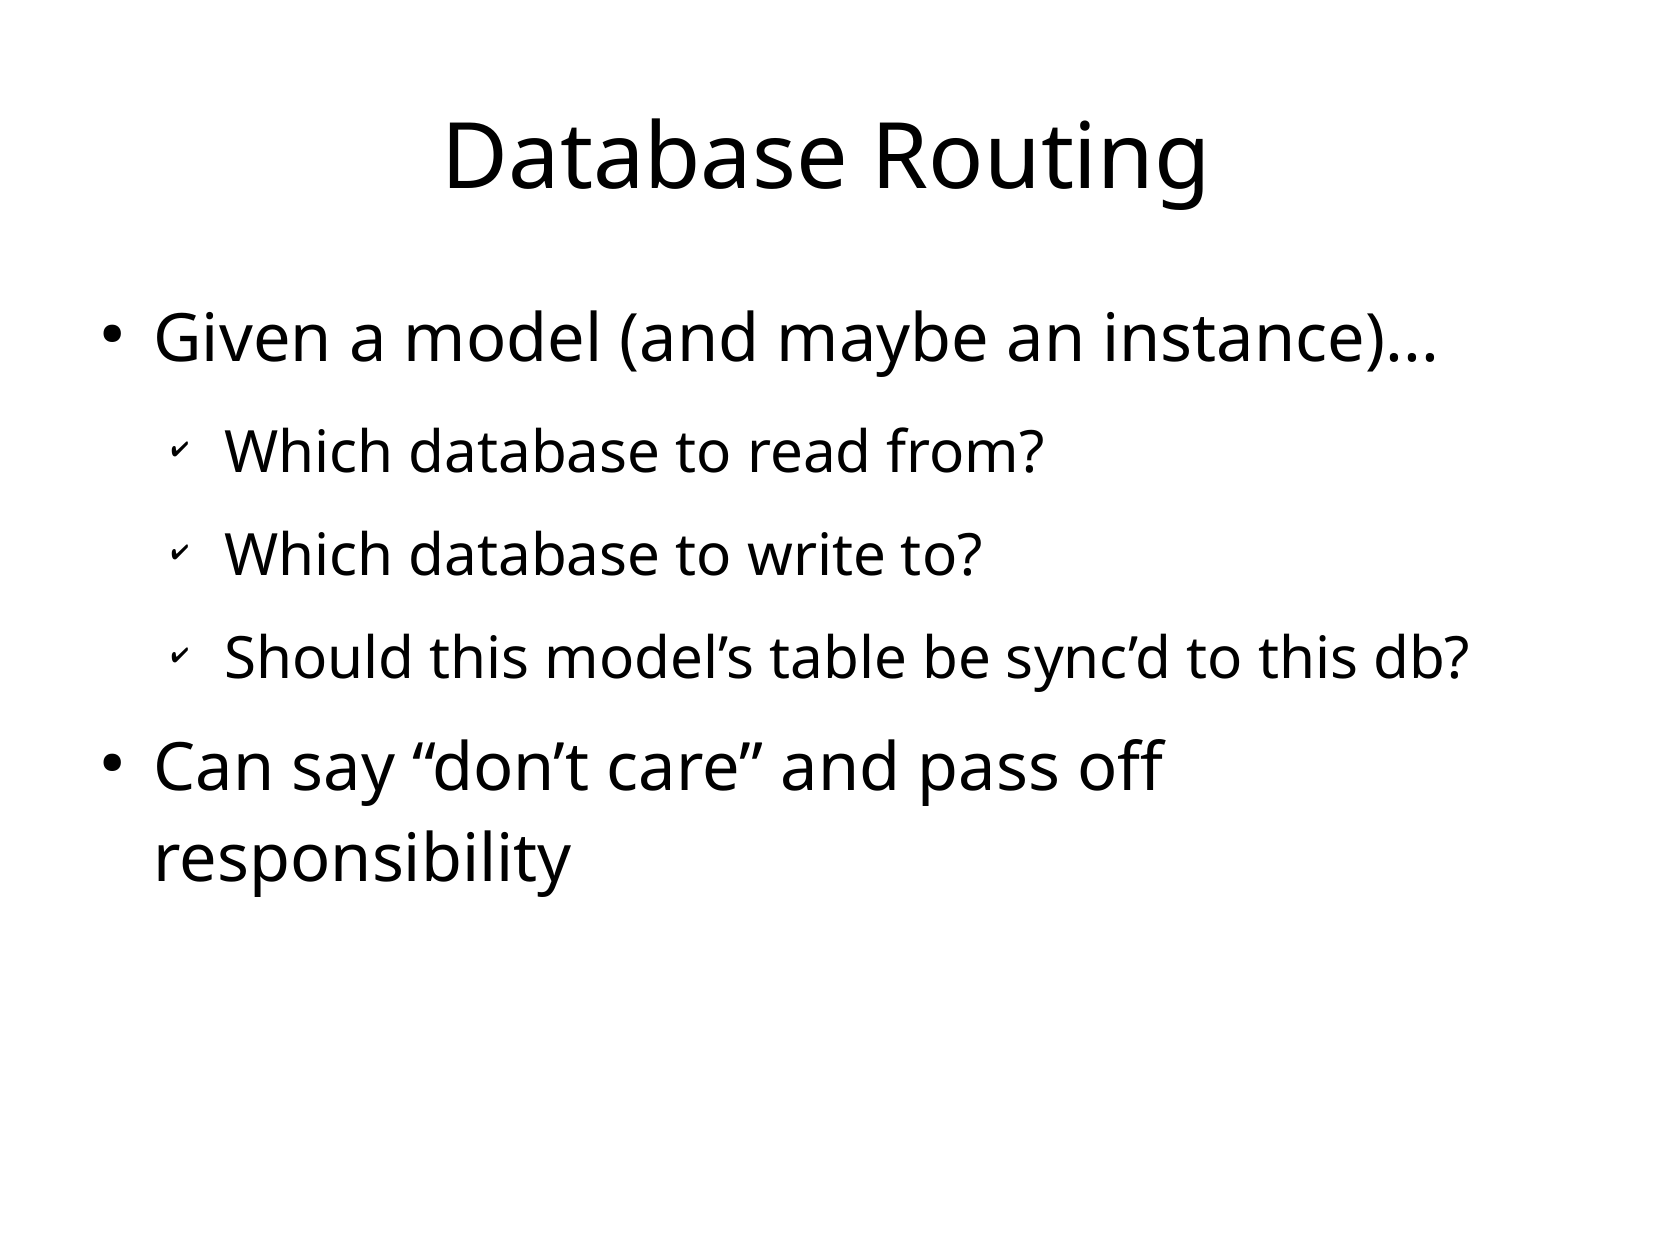

# Database Routing
Given a model (and maybe an instance)...
Which database to read from?
Which database to write to?
Should this model’s table be sync’d to this db?
Can say “don’t care” and pass off responsibility